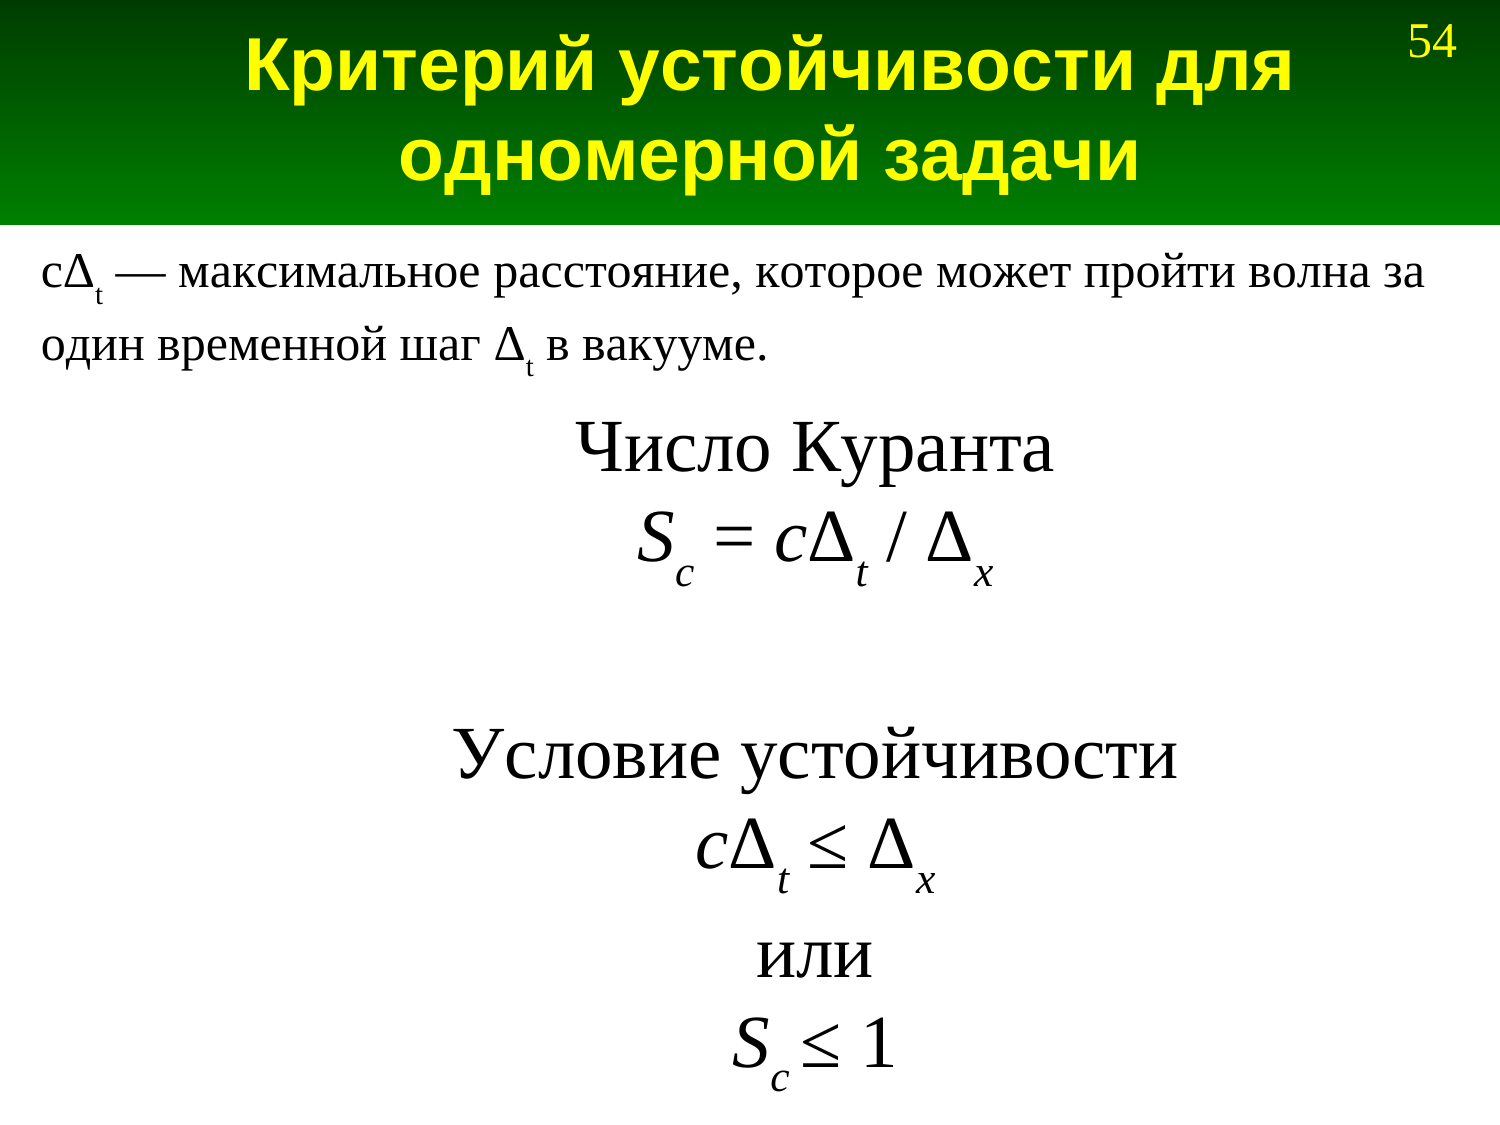

# Критерий устойчивости для одномерной задачи
cΔt — максимальное расстояние, которое может пройти волна за один временной шаг Δt в вакууме.
Число Куранта
Sc = сΔt / Δx
Условие устойчивости
сΔt ≤ Δx
или
Sc ≤ 1